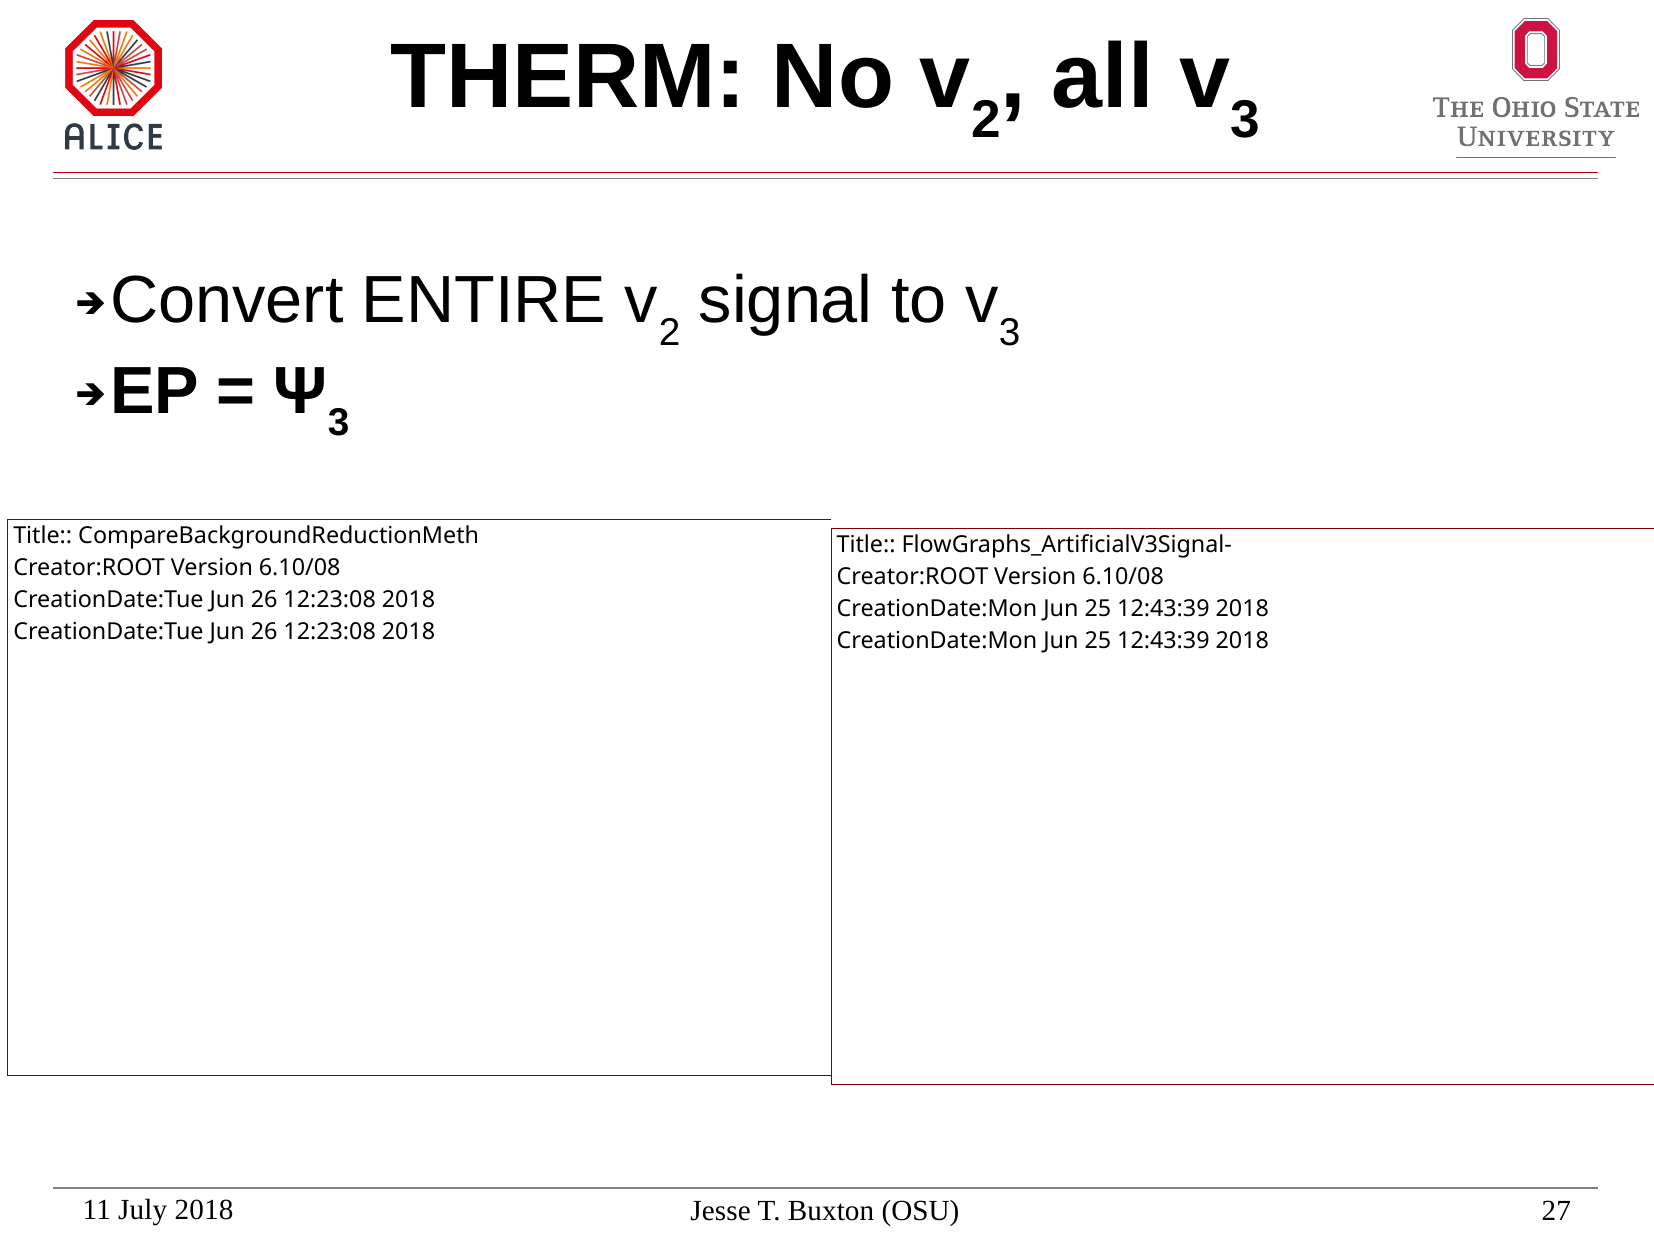

# THERM: No v2, all v3
Convert ENTIRE v2 signal to v3
EP = Ψ3
11 July 2018
Jesse T. Buxton (OSU)
27